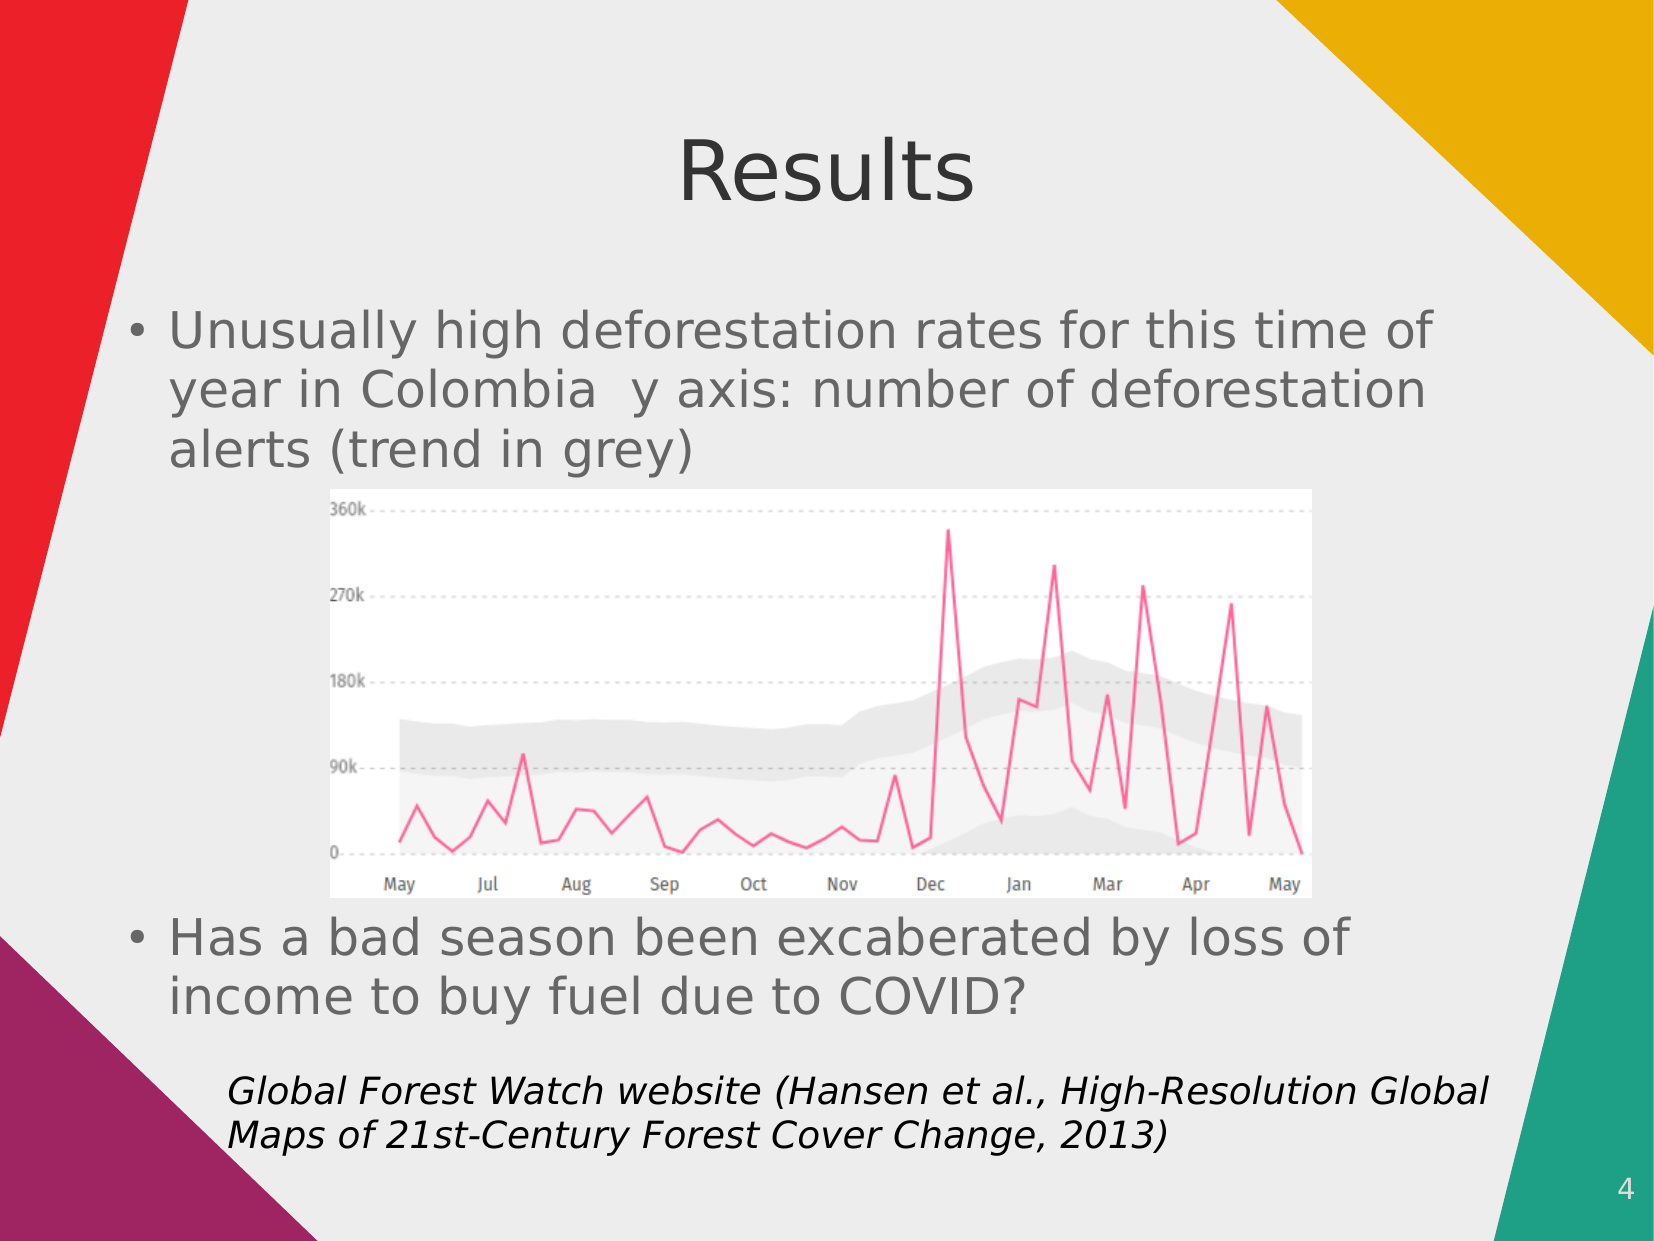

# Results
Unusually high deforestation rates for this time of year in Colombia y axis: number of deforestation alerts (trend in grey)
Has a bad season been excaberated by loss of income to buy fuel due to COVID?
Global Forest Watch website (Hansen et al., High-Resolution Global Maps of 21st-Century Forest Cover Change, 2013)
4